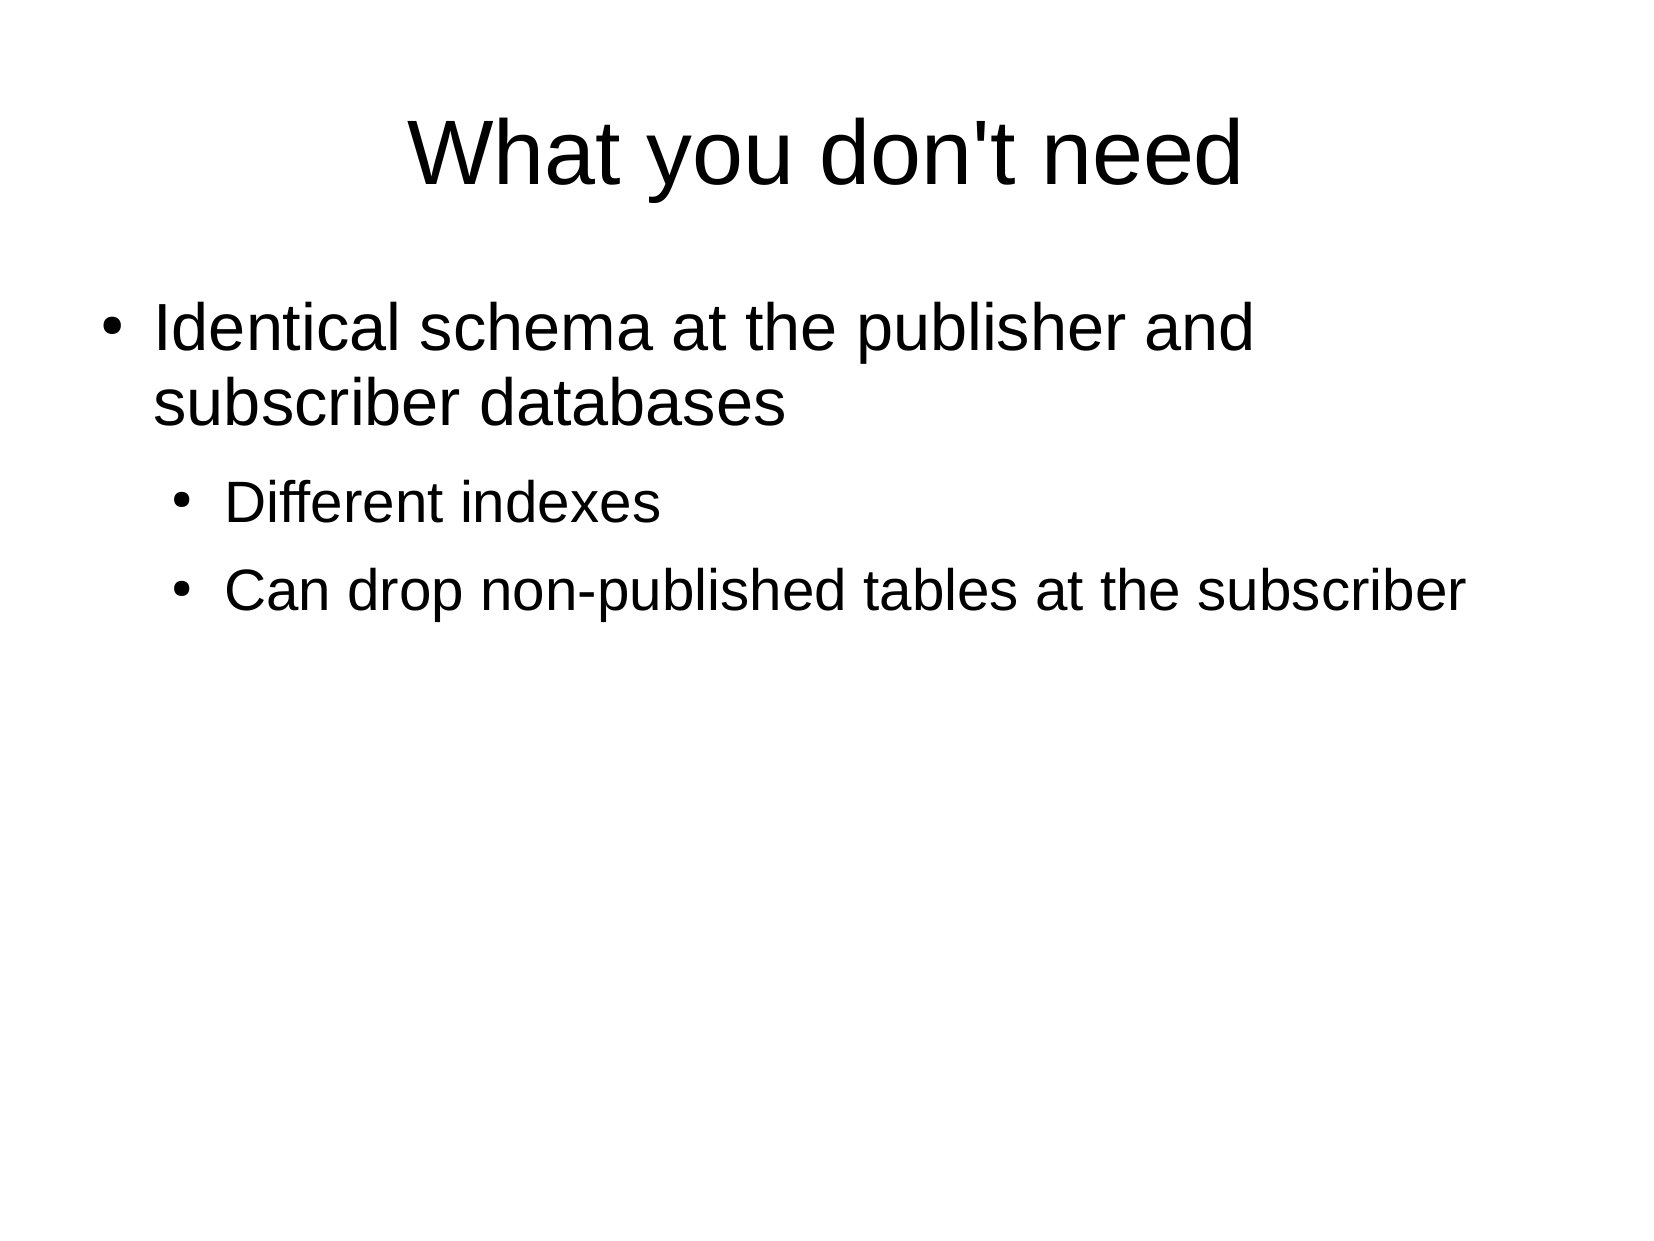

# What you don't need
Identical schema at the publisher and subscriber databases
Different indexes
Can drop non-published tables at the subscriber